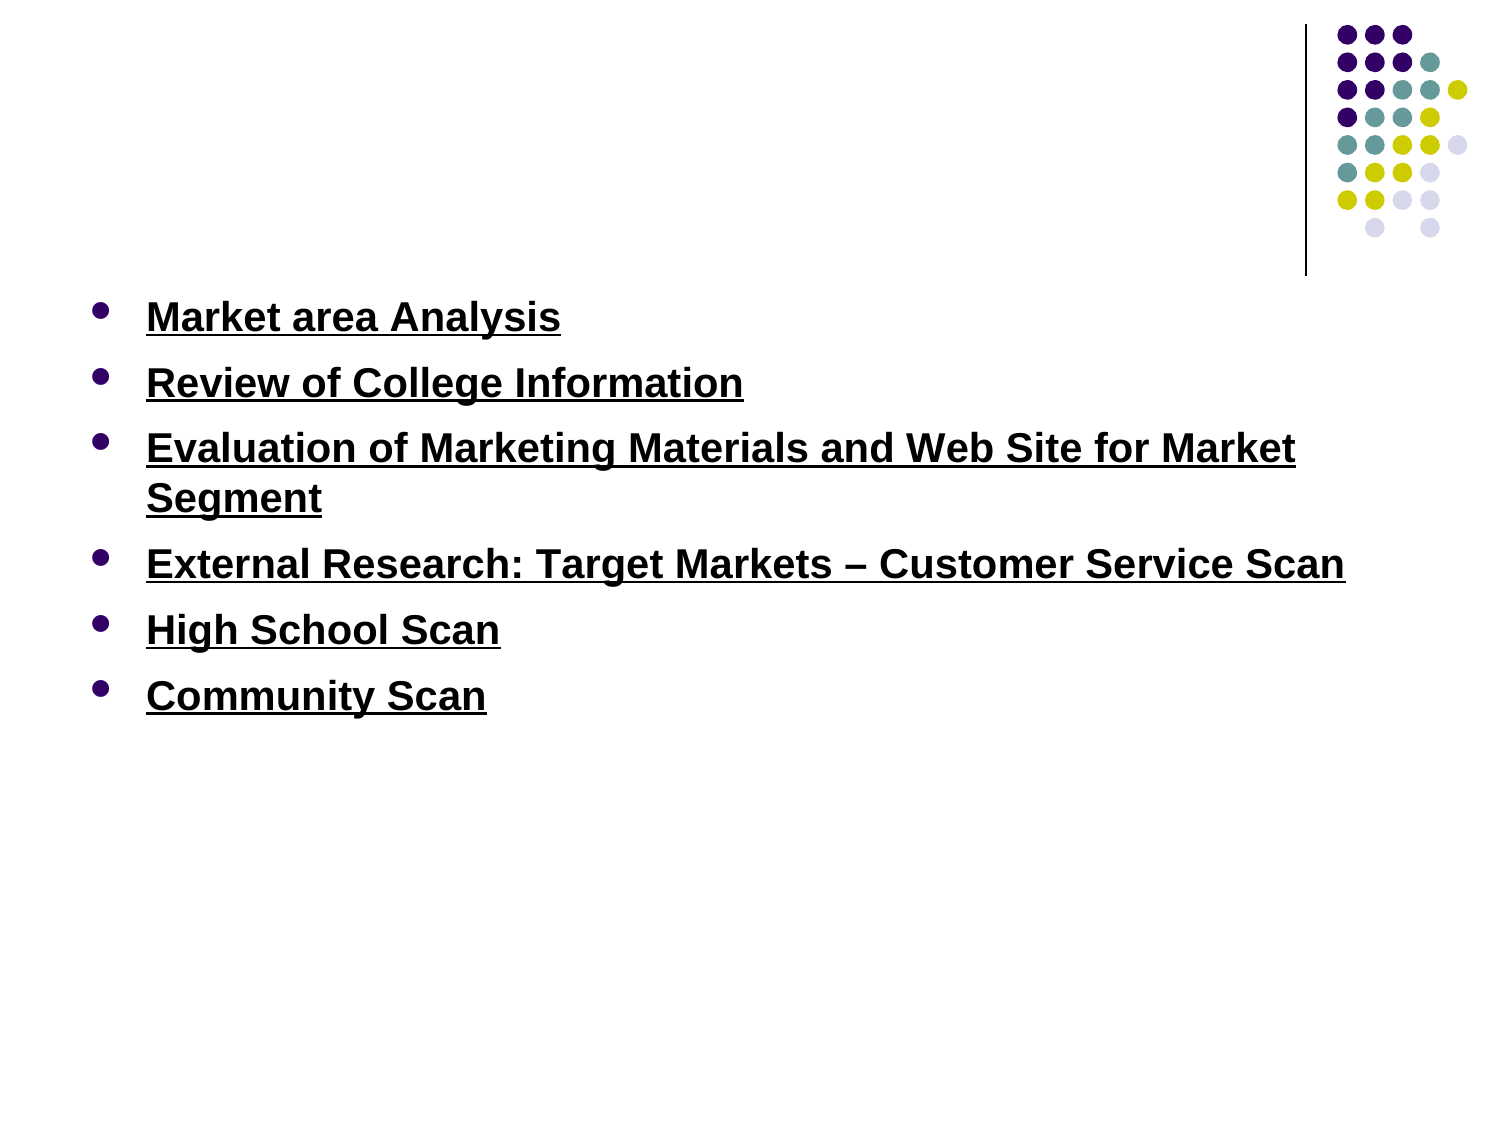

#
Market area Analysis
Review of College Information
Evaluation of Marketing Materials and Web Site for Market Segment
External Research: Target Markets – Customer Service Scan
High School Scan
Community Scan